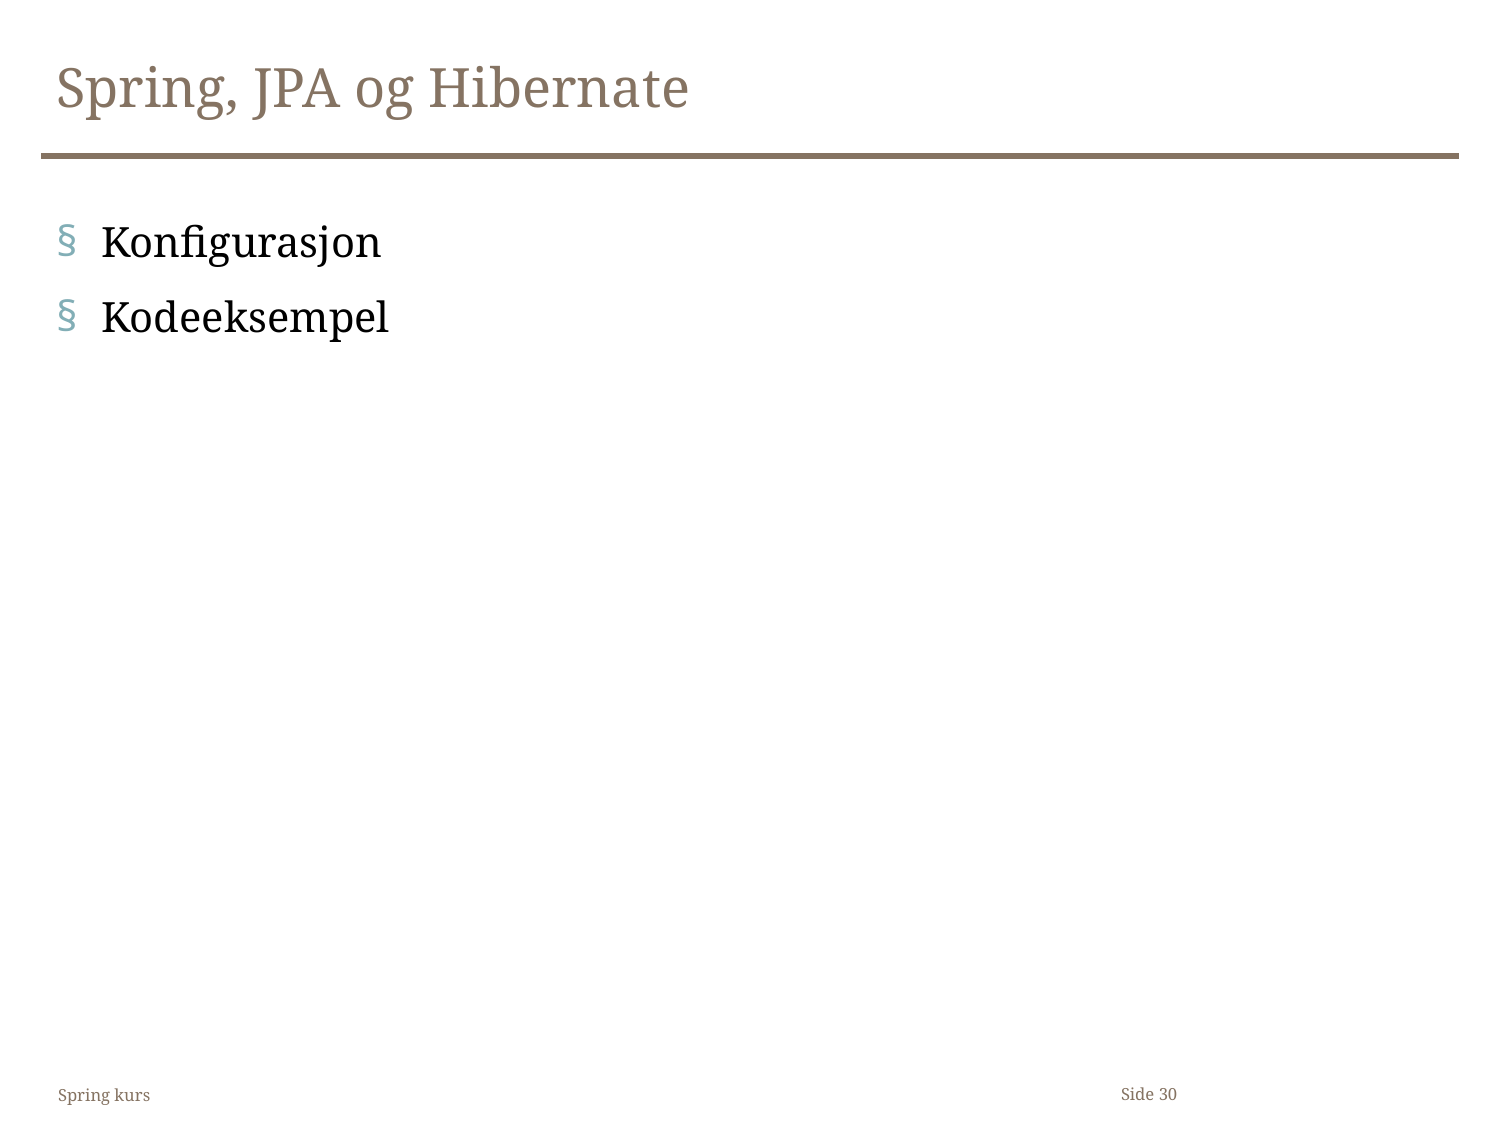

# Spring, JPA og Hibernate
Konfigurasjon
Kodeeksempel
Spring kurs
Side